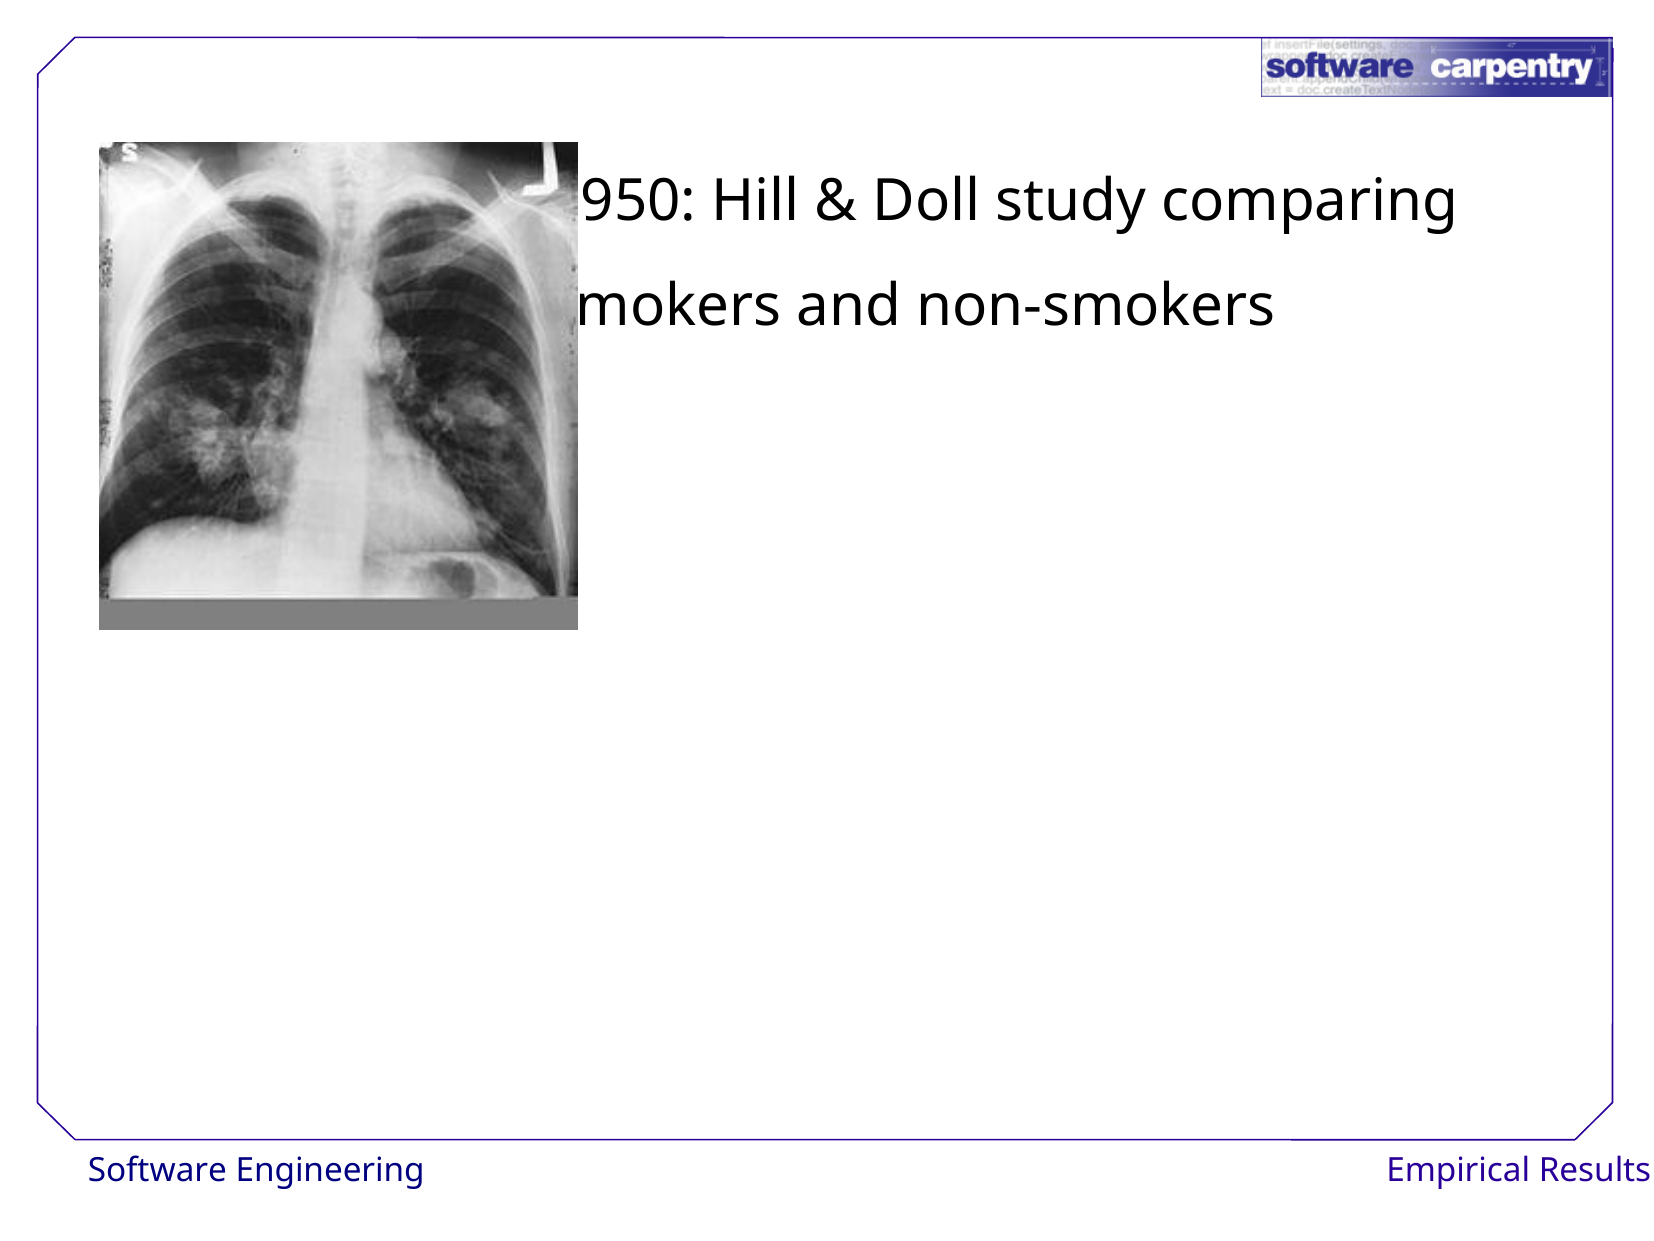

1950: Hill & Doll study comparing
smokers and non-smokers